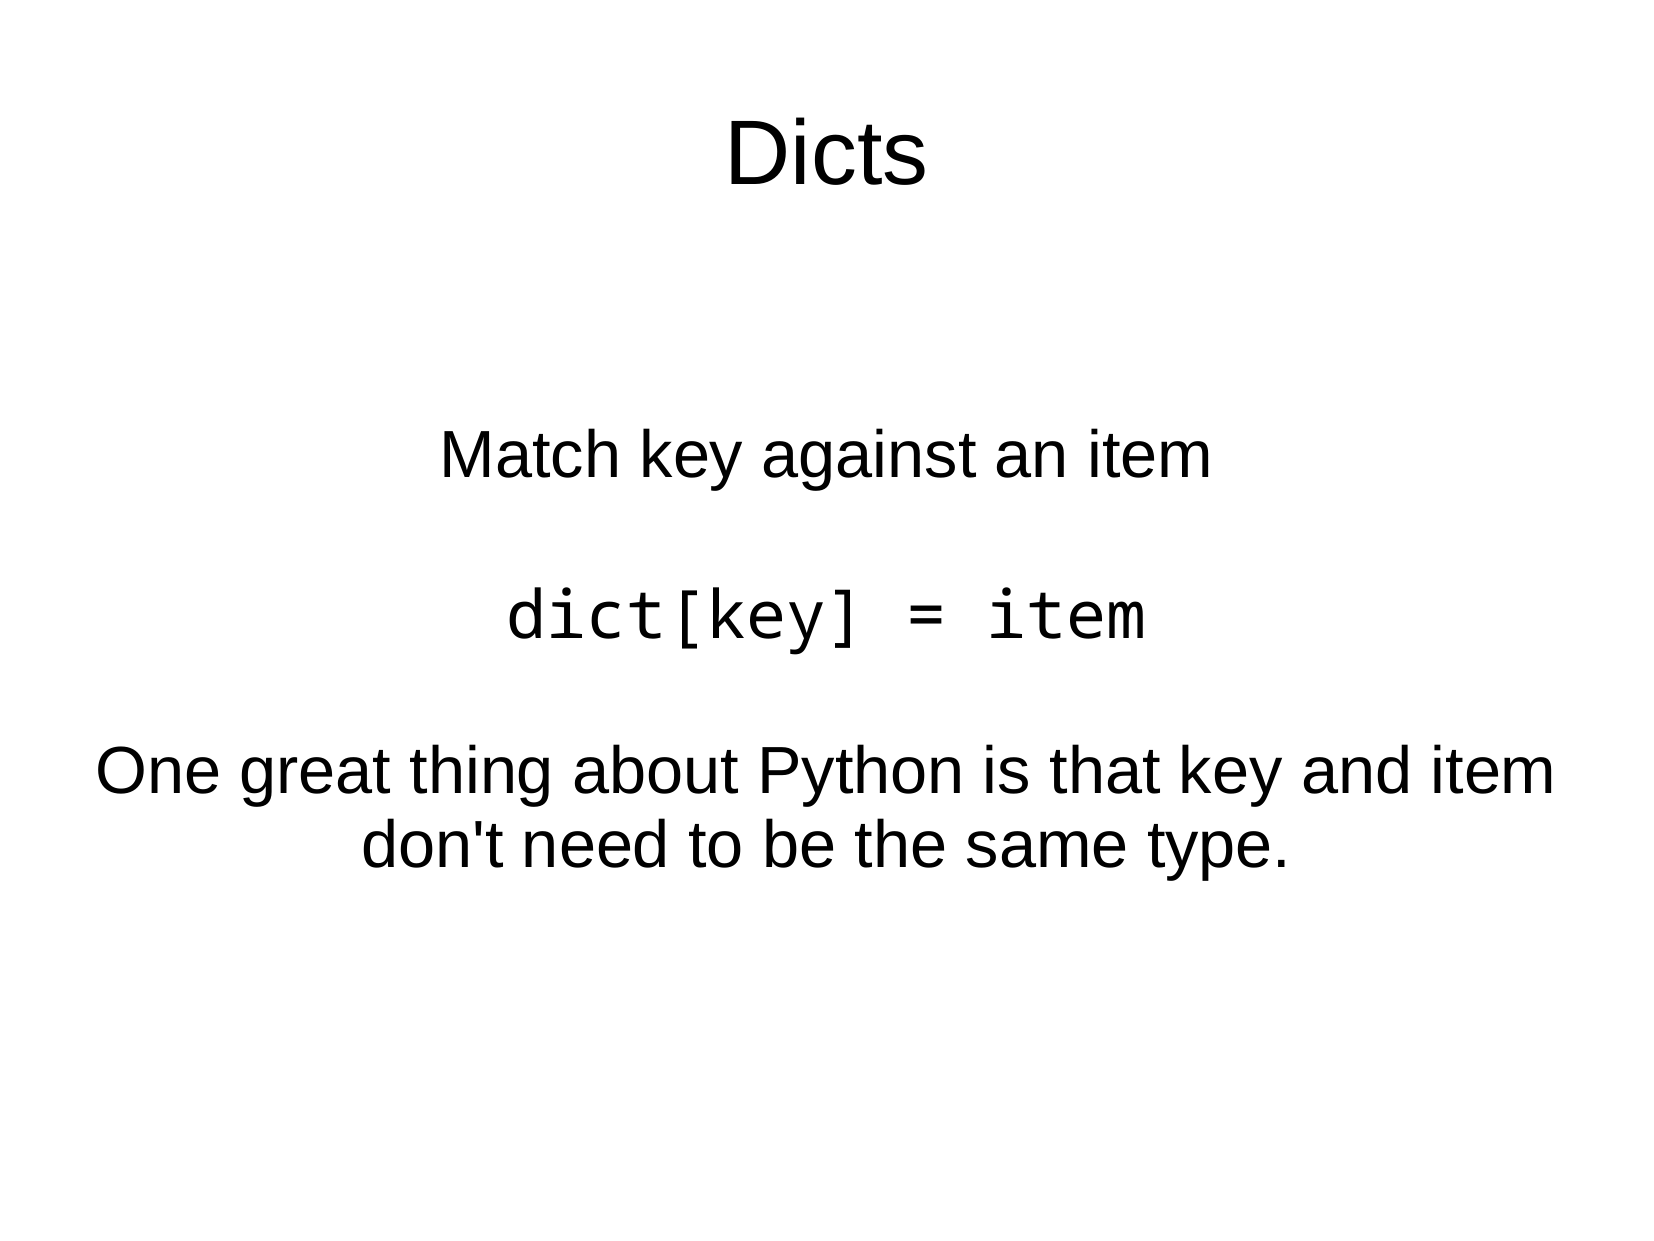

# Dicts
Match key against an item
dict[key] = item
One great thing about Python is that key and item don't need to be the same type.